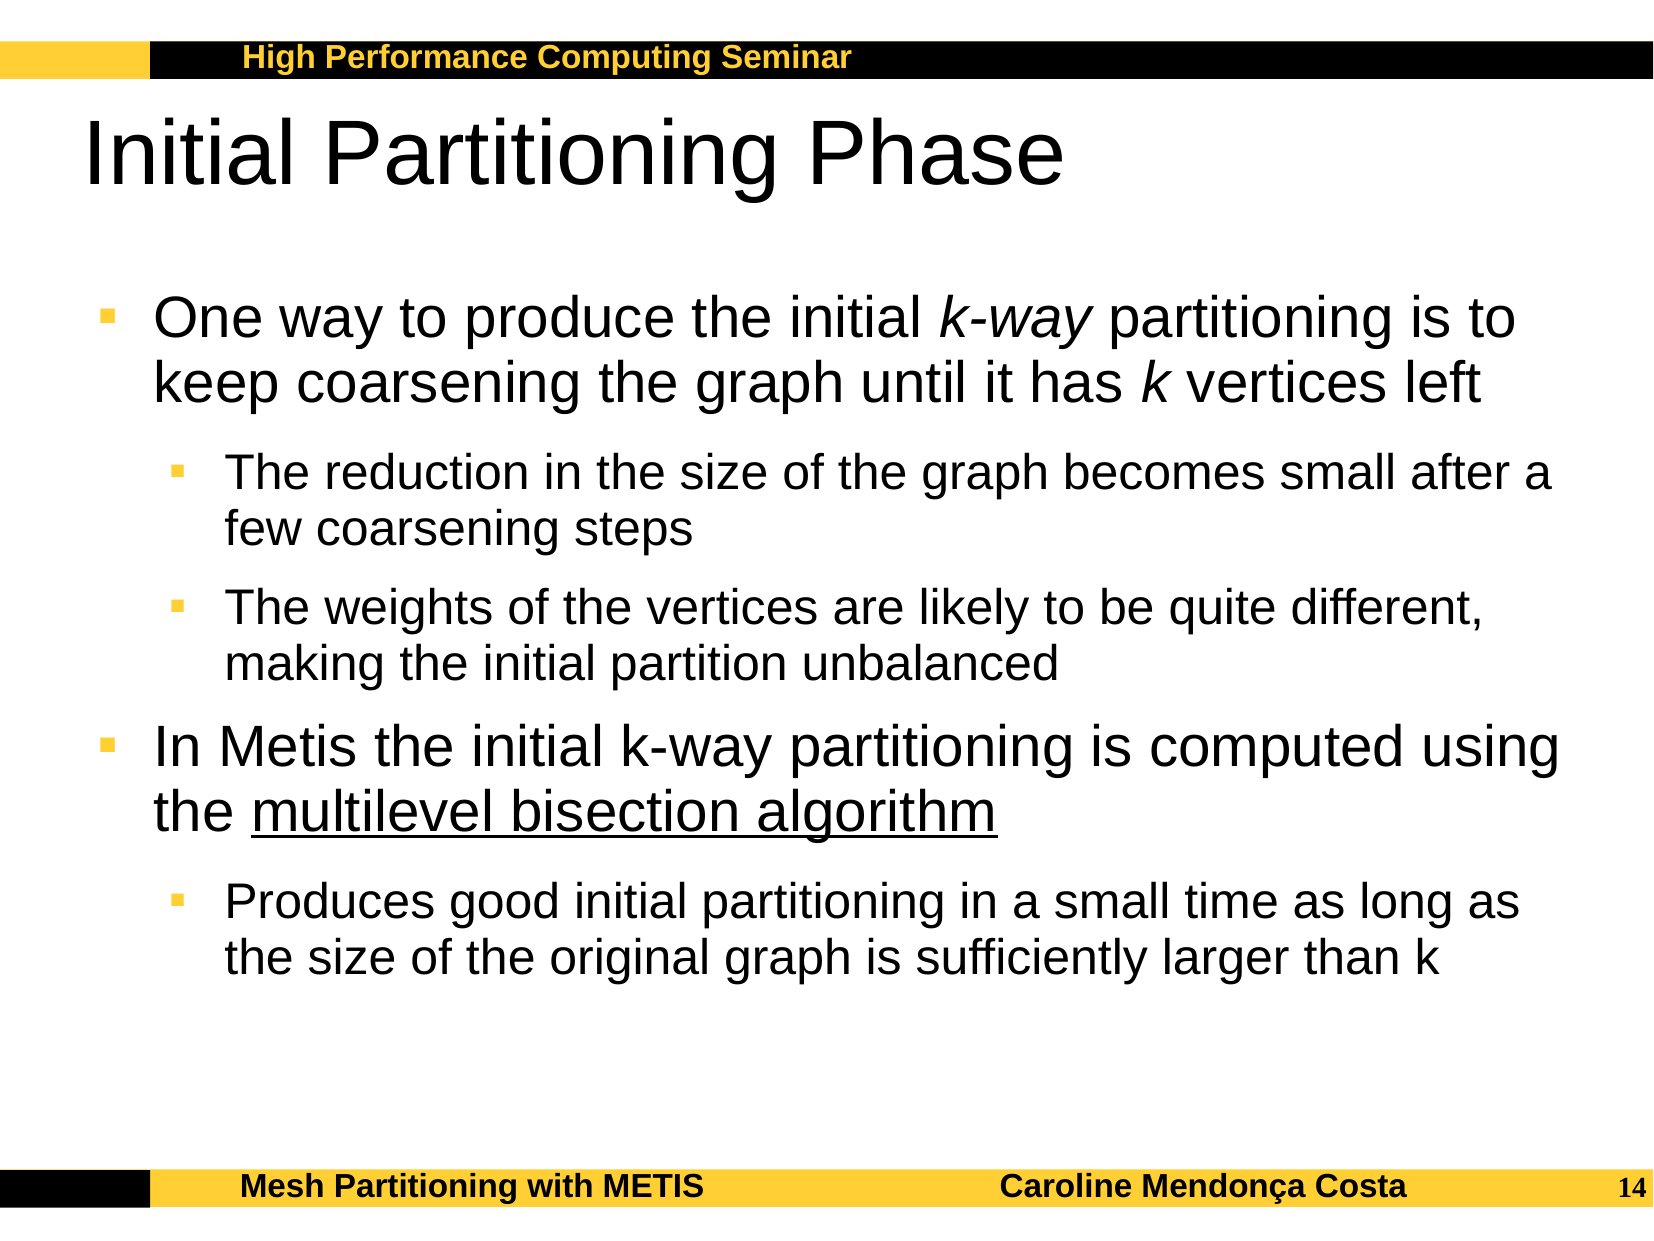

# Initial Partitioning Phase
One way to produce the initial k-way partitioning is to keep coarsening the graph until it has k vertices left
The reduction in the size of the graph becomes small after a few coarsening steps
The weights of the vertices are likely to be quite different, making the initial partition unbalanced
In Metis the initial k-way partitioning is computed using the multilevel bisection algorithm
Produces good initial partitioning in a small time as long as the size of the original graph is sufficiently larger than k
14